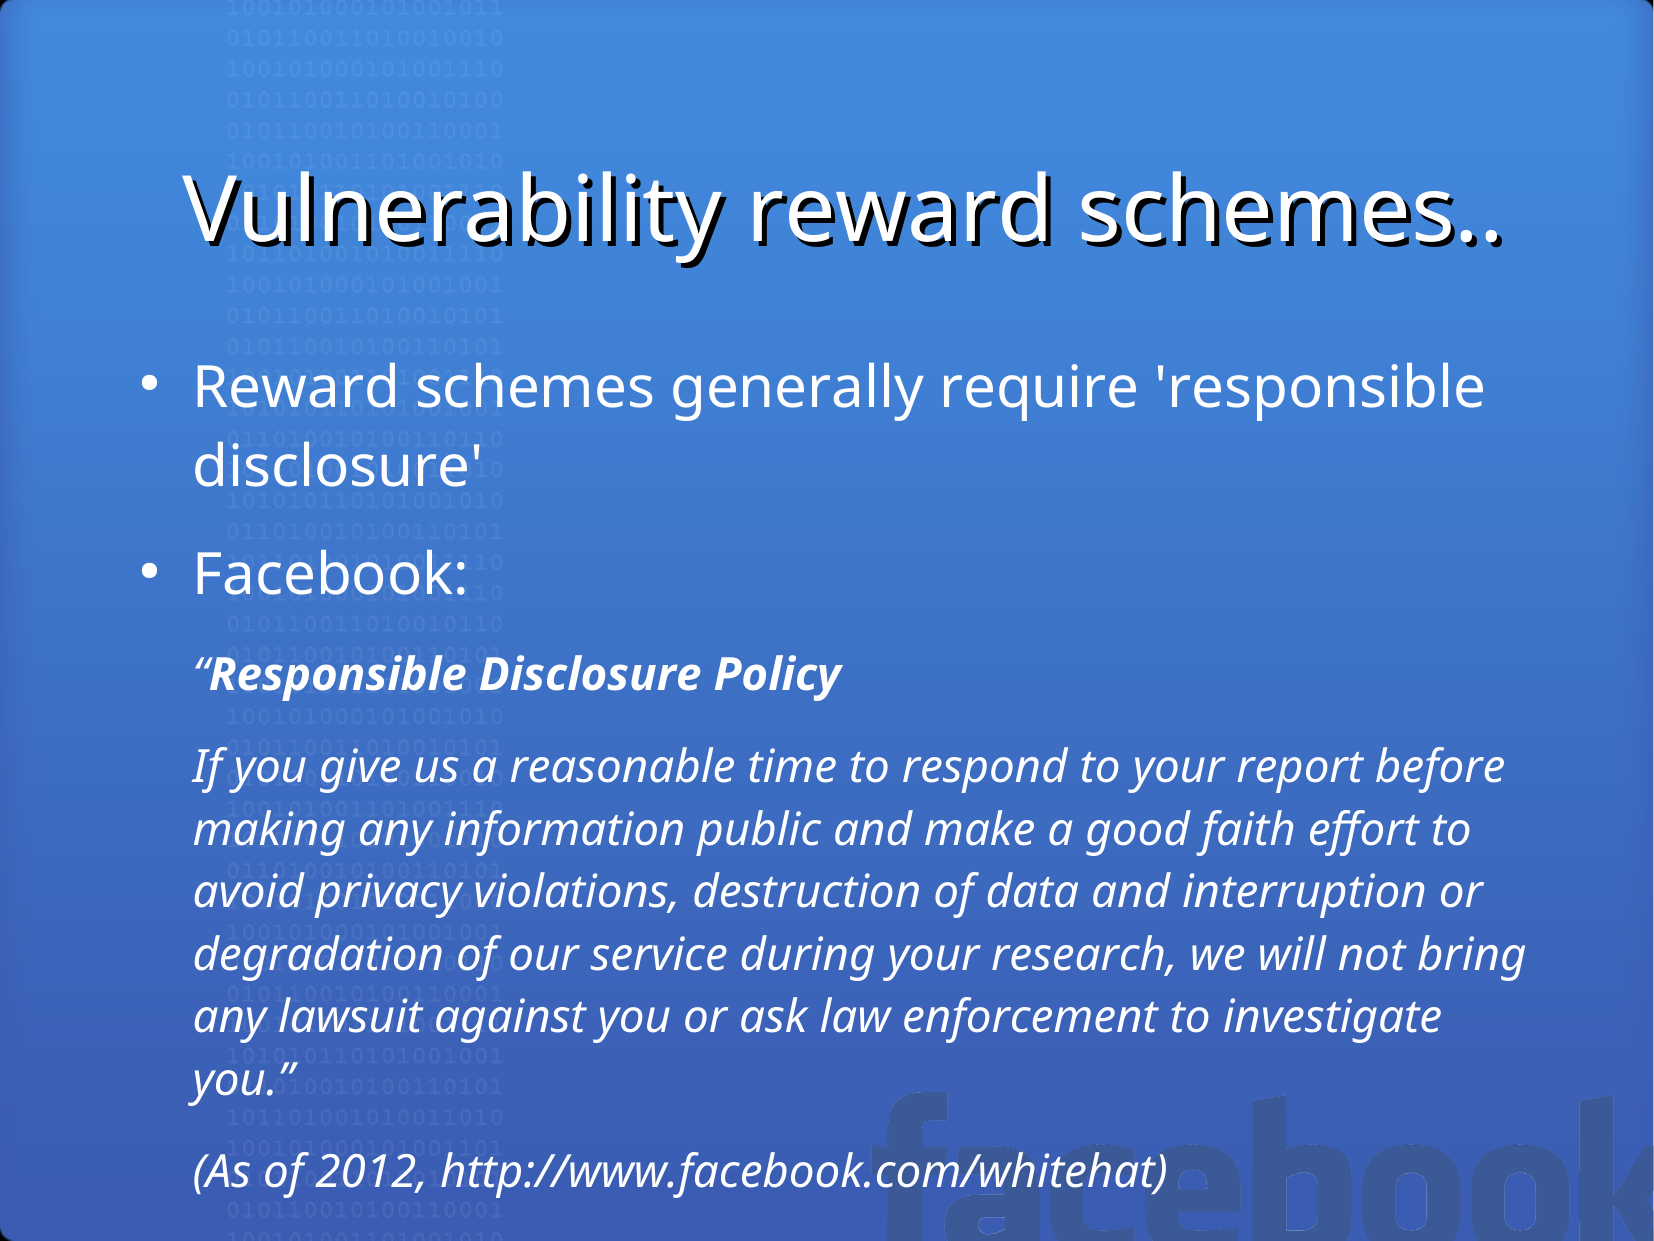

# Vulnerability reward schemes..
Reward schemes generally require 'responsible disclosure'
Facebook:
“Responsible Disclosure Policy
If you give us a reasonable time to respond to your report before making any information public and make a good faith effort to avoid privacy violations, destruction of data and interruption or degradation of our service during your research, we will not bring any lawsuit against you or ask law enforcement to investigate you.”
(As of 2012, http://www.facebook.com/whitehat)